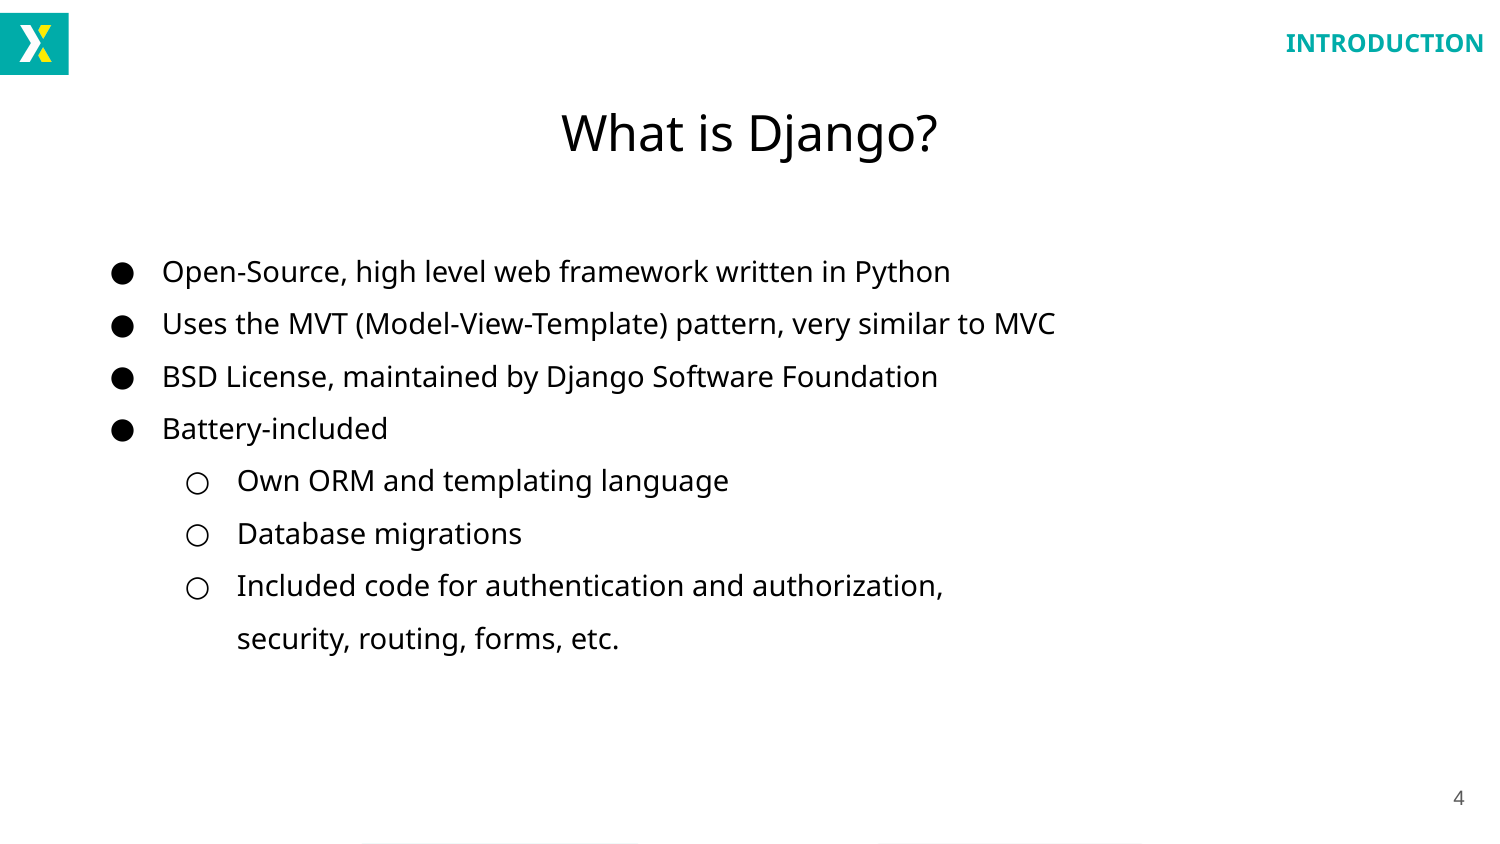

What is Django?
Open-Source, high level web framework written in Python
Uses the MVT (Model-View-Template) pattern, very similar to MVC
BSD License, maintained by Django Software Foundation
Battery-included
Own ORM and templating language
Database migrations
Included code for authentication and authorization,
security, routing, forms, etc.